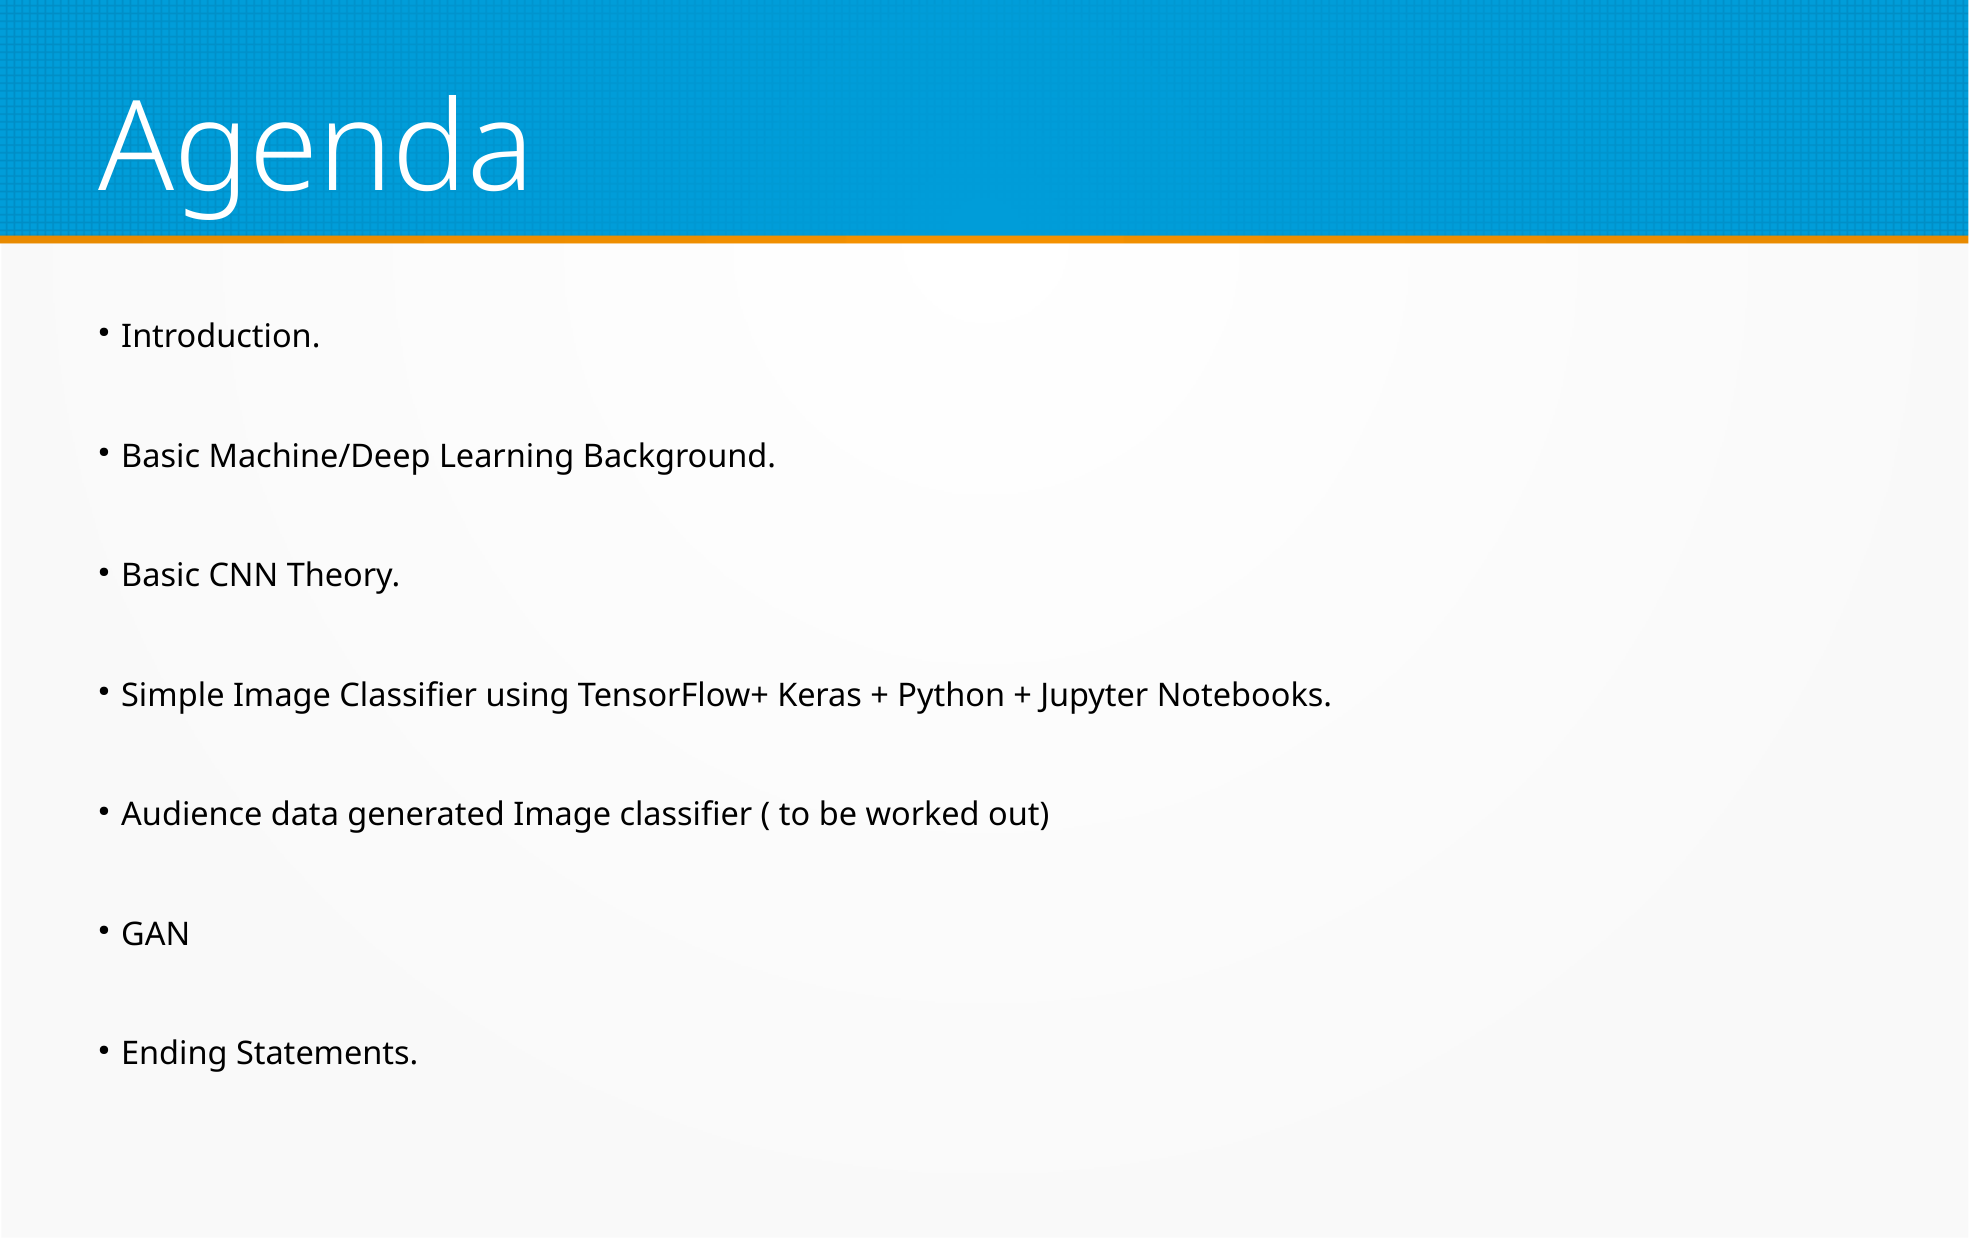

# Agenda
Introduction.
Basic Machine/Deep Learning Background.
Basic CNN Theory.
Simple Image Classifier using TensorFlow+ Keras + Python + Jupyter Notebooks.
Audience data generated Image classifier ( to be worked out)
GAN
Ending Statements.